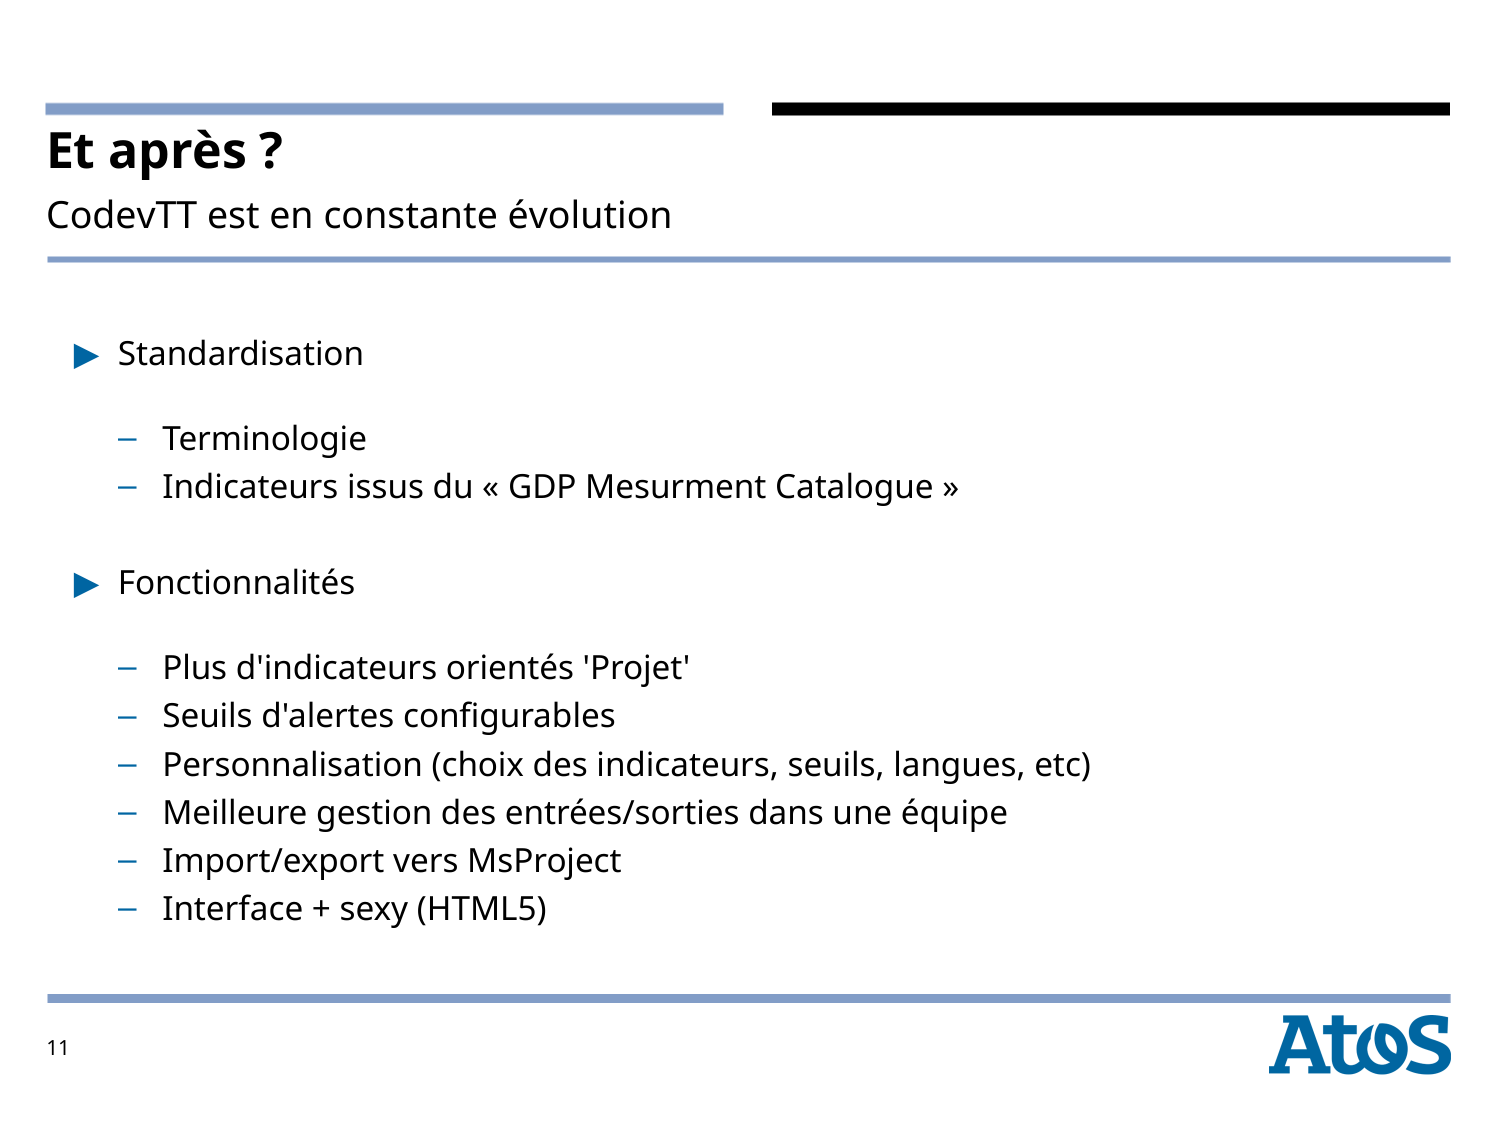

# Et après ?
CodevTT est en constante évolution
Standardisation
Terminologie
Indicateurs issus du « GDP Mesurment Catalogue »
Fonctionnalités
Plus d'indicateurs orientés 'Projet'
Seuils d'alertes configurables
Personnalisation (choix des indicateurs, seuils, langues, etc)
Meilleure gestion des entrées/sorties dans une équipe
Import/export vers MsProject
Interface + sexy (HTML5)
11